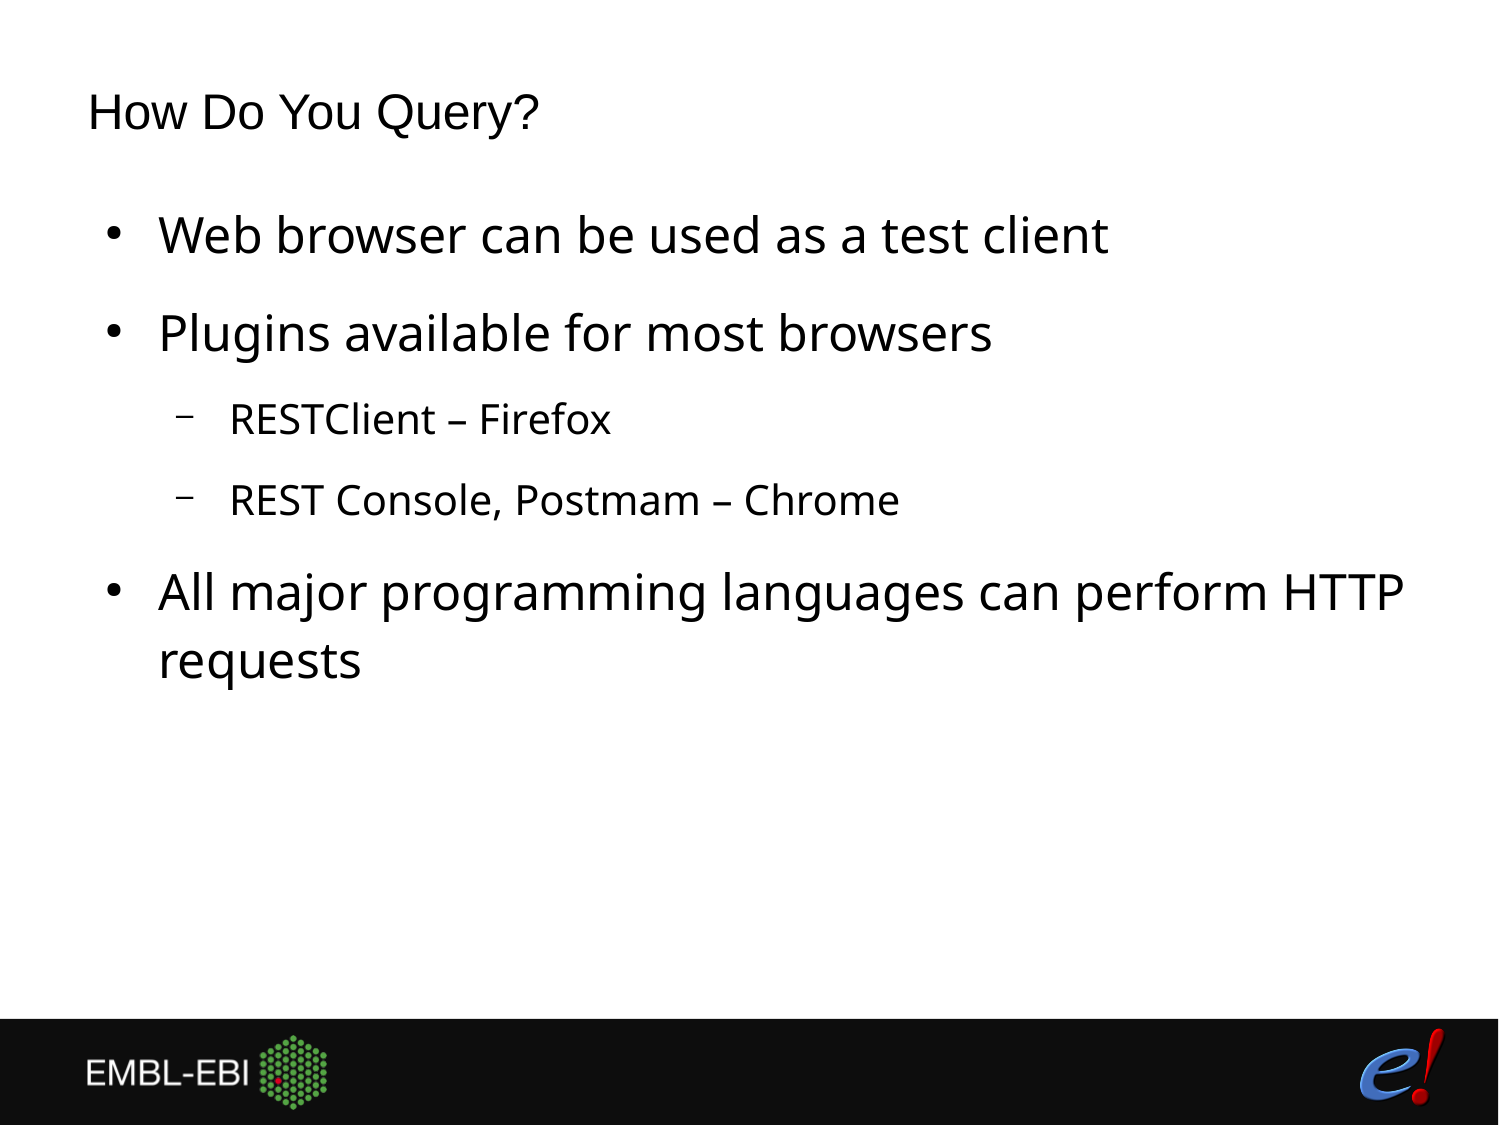

# How Do You Query?
Web browser can be used as a test client
Plugins available for most browsers
RESTClient – Firefox
REST Console, Postmam – Chrome
All major programming languages can perform HTTP requests